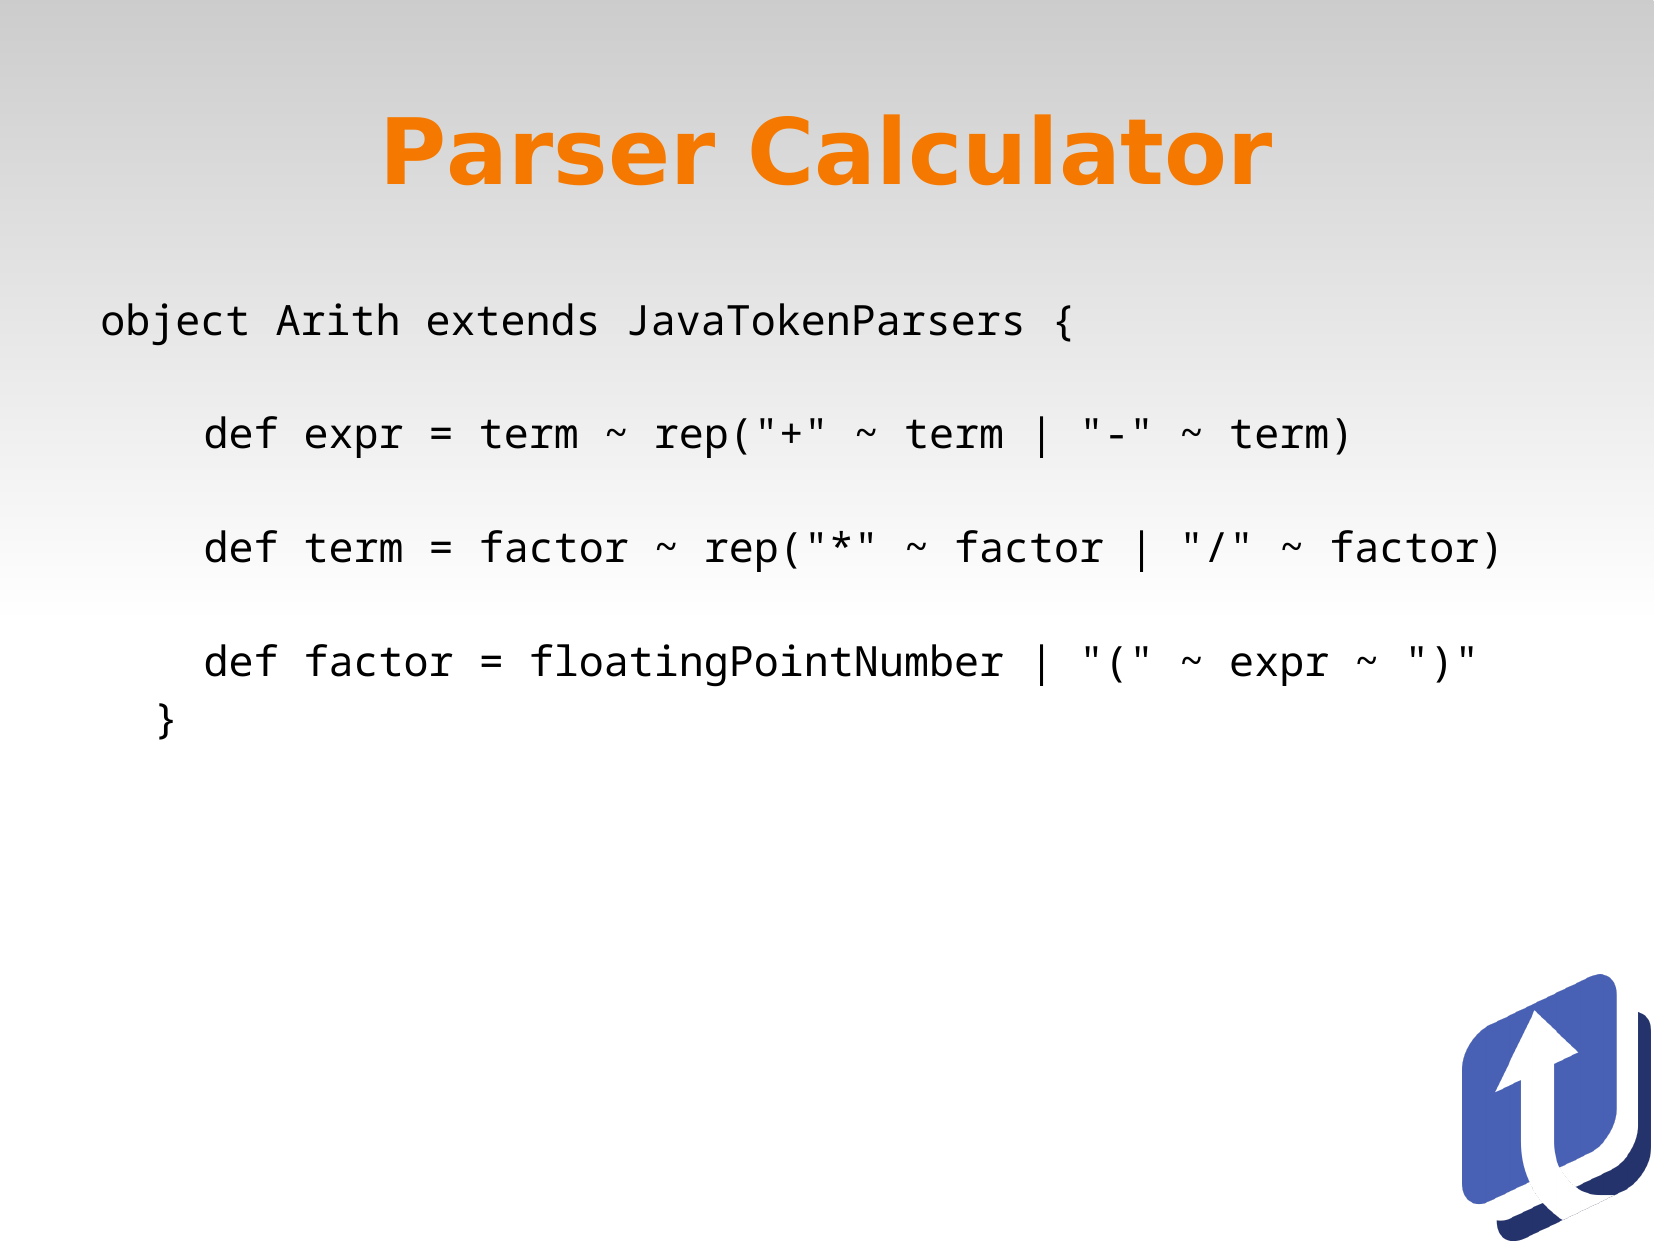

# Parser Calculator
object Arith extends JavaTokenParsers {
 def expr = term ~ rep("+" ~ term | "-" ~ term)
 def term = factor ~ rep("*" ~ factor | "/" ~ factor)
 def factor = floatingPointNumber | "(" ~ expr ~ ")"
}